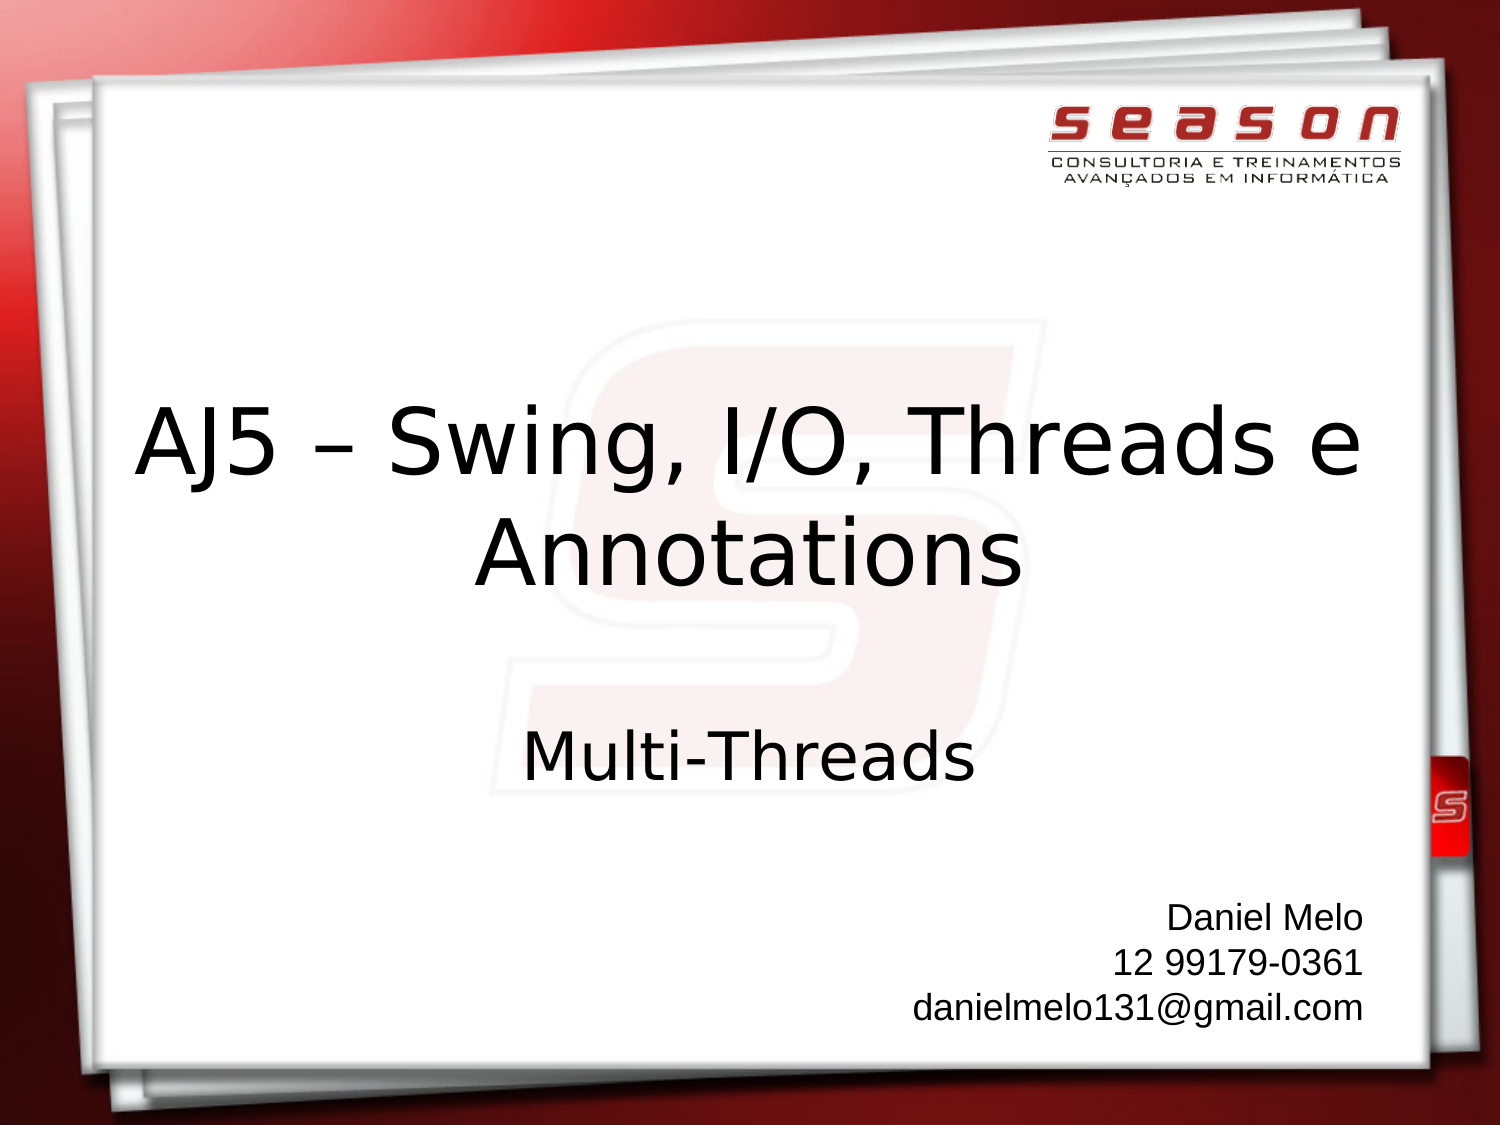

# AJ5 – Swing, I/O, Threads e Annotations Multi-Threads
Daniel Melo
12 99179-0361
danielmelo131@gmail.com